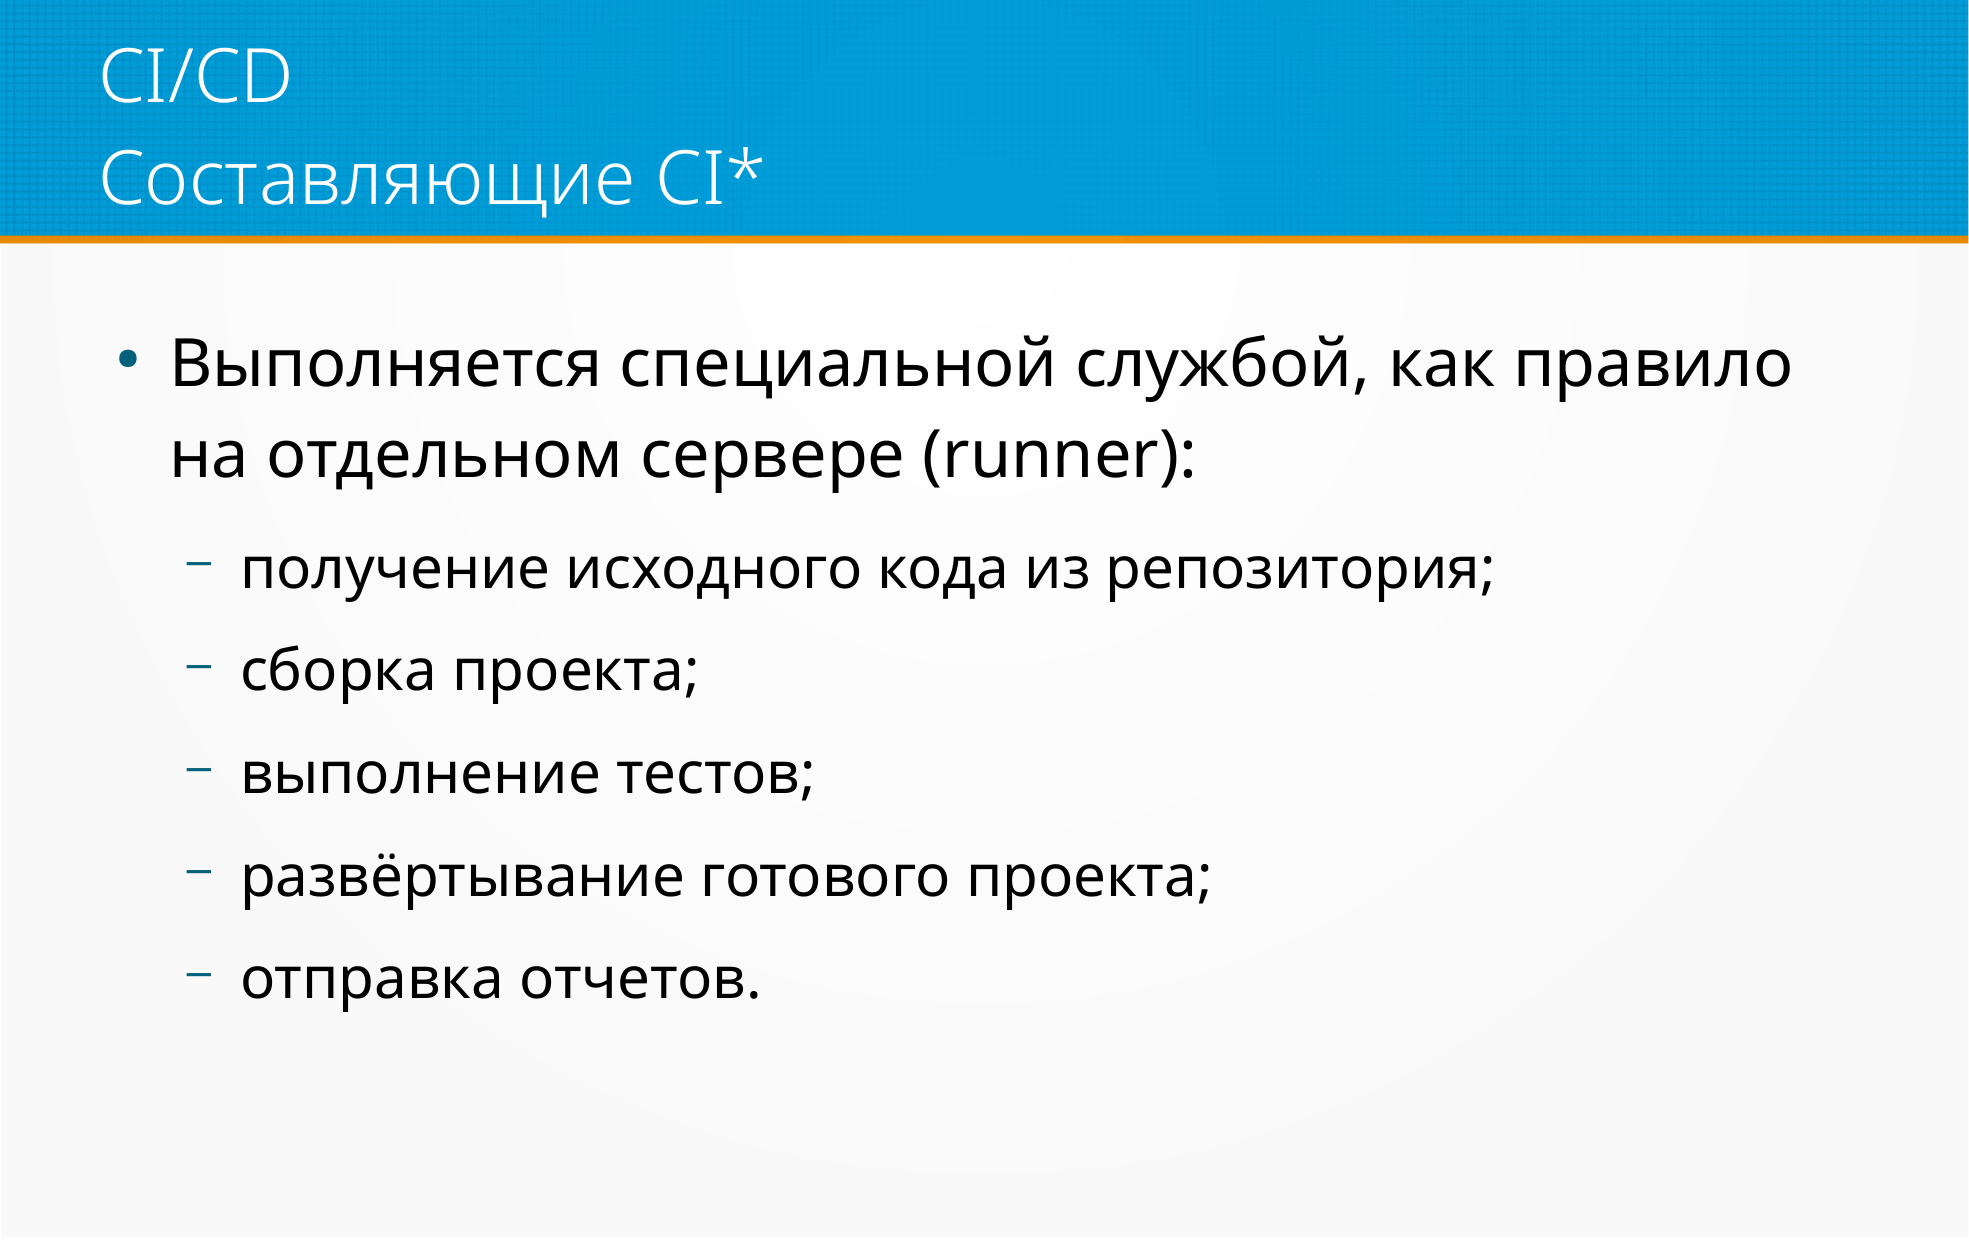

# CI/CD Составляющие CI*
Выполняется специальной службой, как правило на отдельном сервере (runner):
получение исходного кода из репозитория;
сборка проекта;
выполнение тестов;
развёртывание готового проекта;
отправка отчетов.